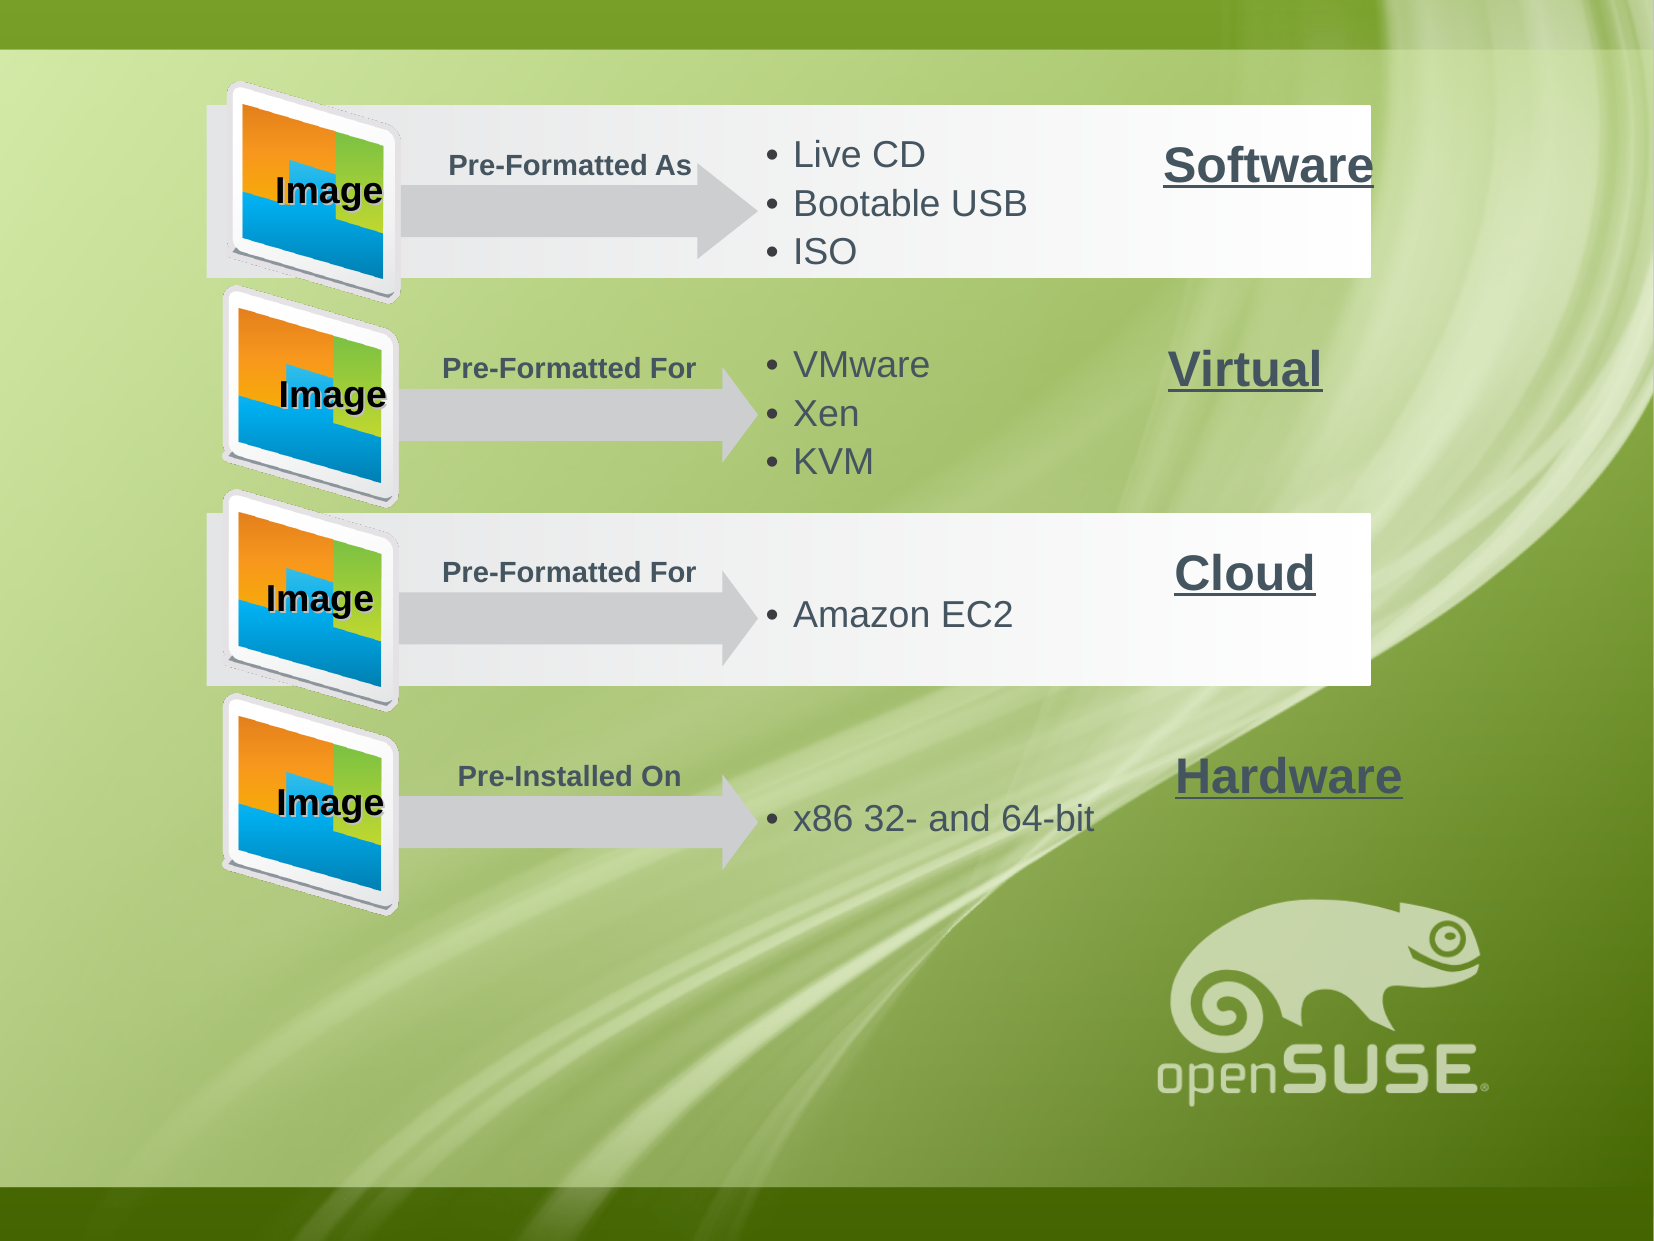

Live CD
Bootable USB
ISO
Software
Pre-Formatted As
Image
VMware
Xen
KVM
Virtual
Pre-Formatted For
Image
Cloud
Pre-Formatted For
Image
Amazon EC2
Hardware
Pre-Installed On
Image
x86 32- and 64-bit